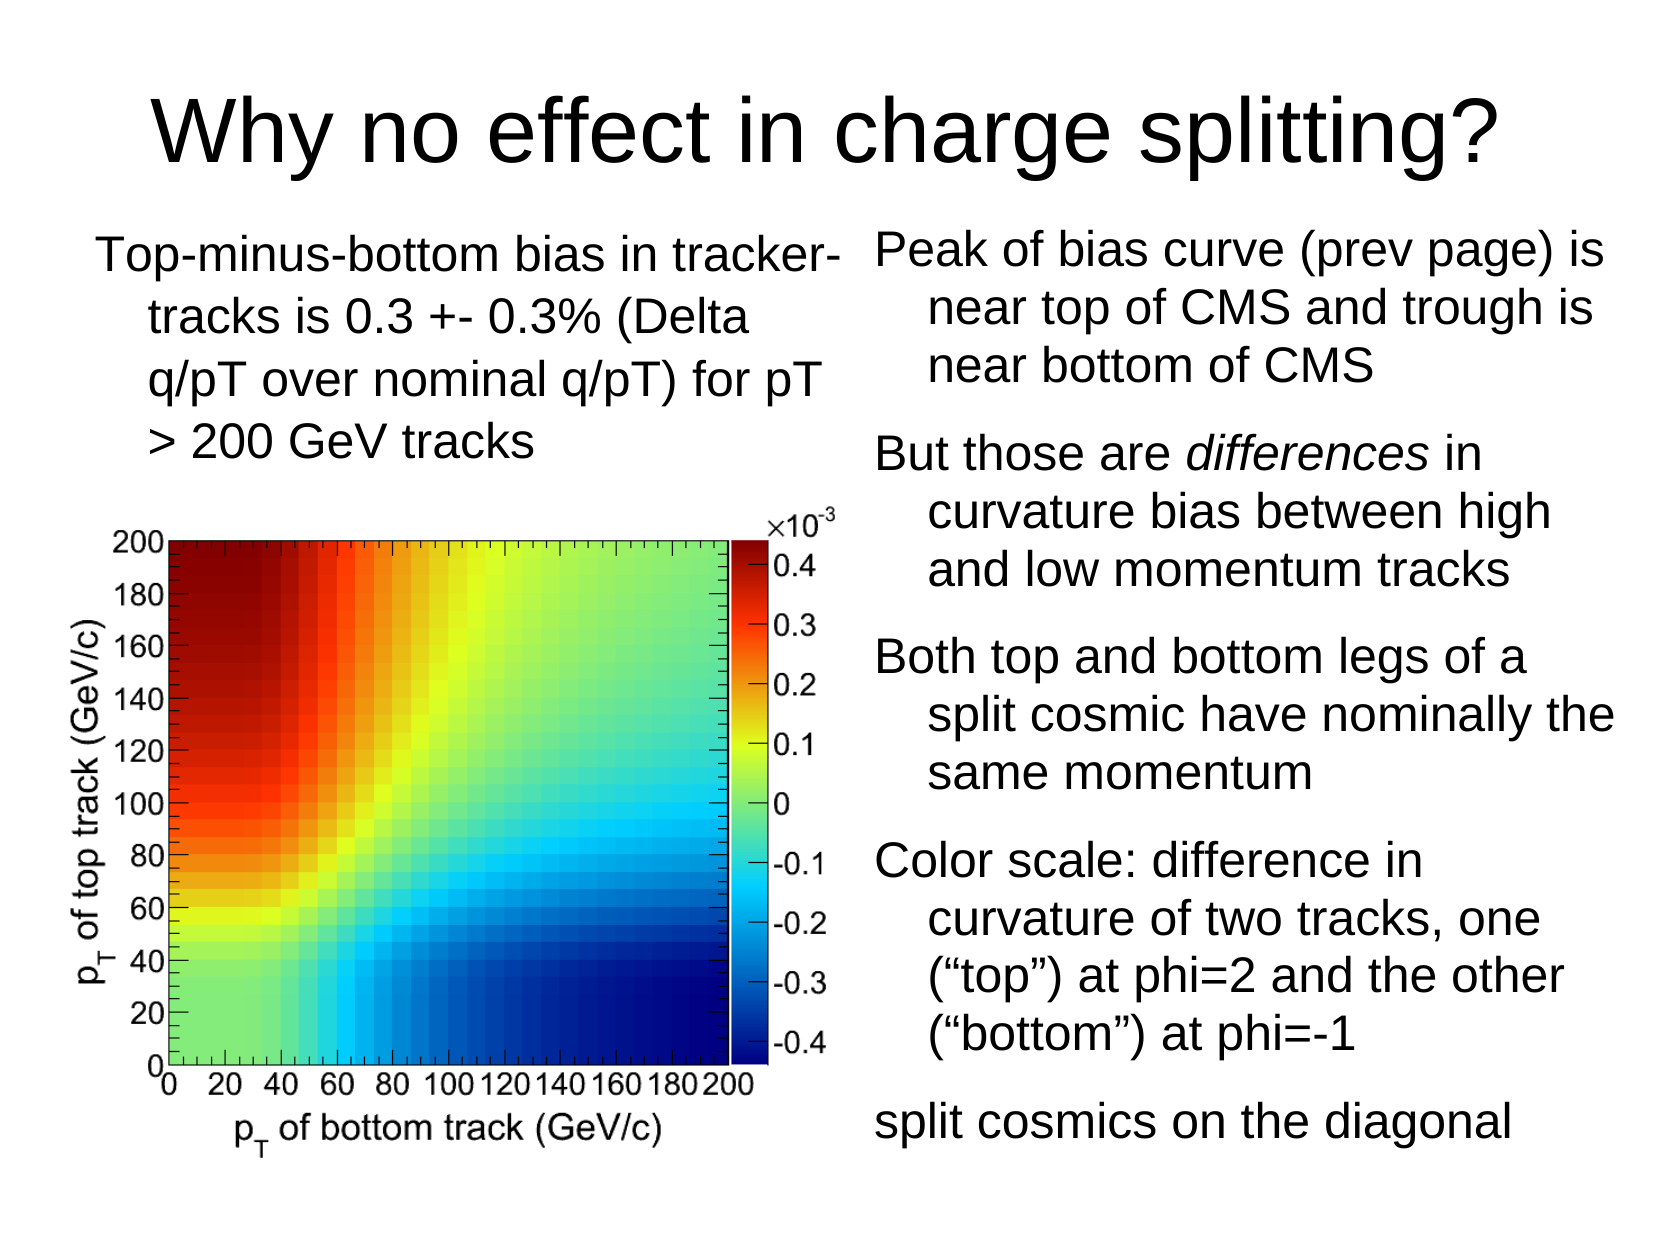

# Why no effect in charge splitting?
Top-minus-bottom bias in tracker-tracks is 0.3 +- 0.3% (Delta q/pT over nominal q/pT)‏ for pT > 200 GeV tracks
Peak of bias curve (prev page) is near top of CMS and trough is near bottom of CMS
But those are differences in curvature bias between high and low momentum tracks
Both top and bottom legs of a split cosmic have nominally the same momentum
Color scale: difference in curvature of two tracks, one (“top”) at phi=2 and the other (“bottom”) at phi=-1
split cosmics on the diagonal